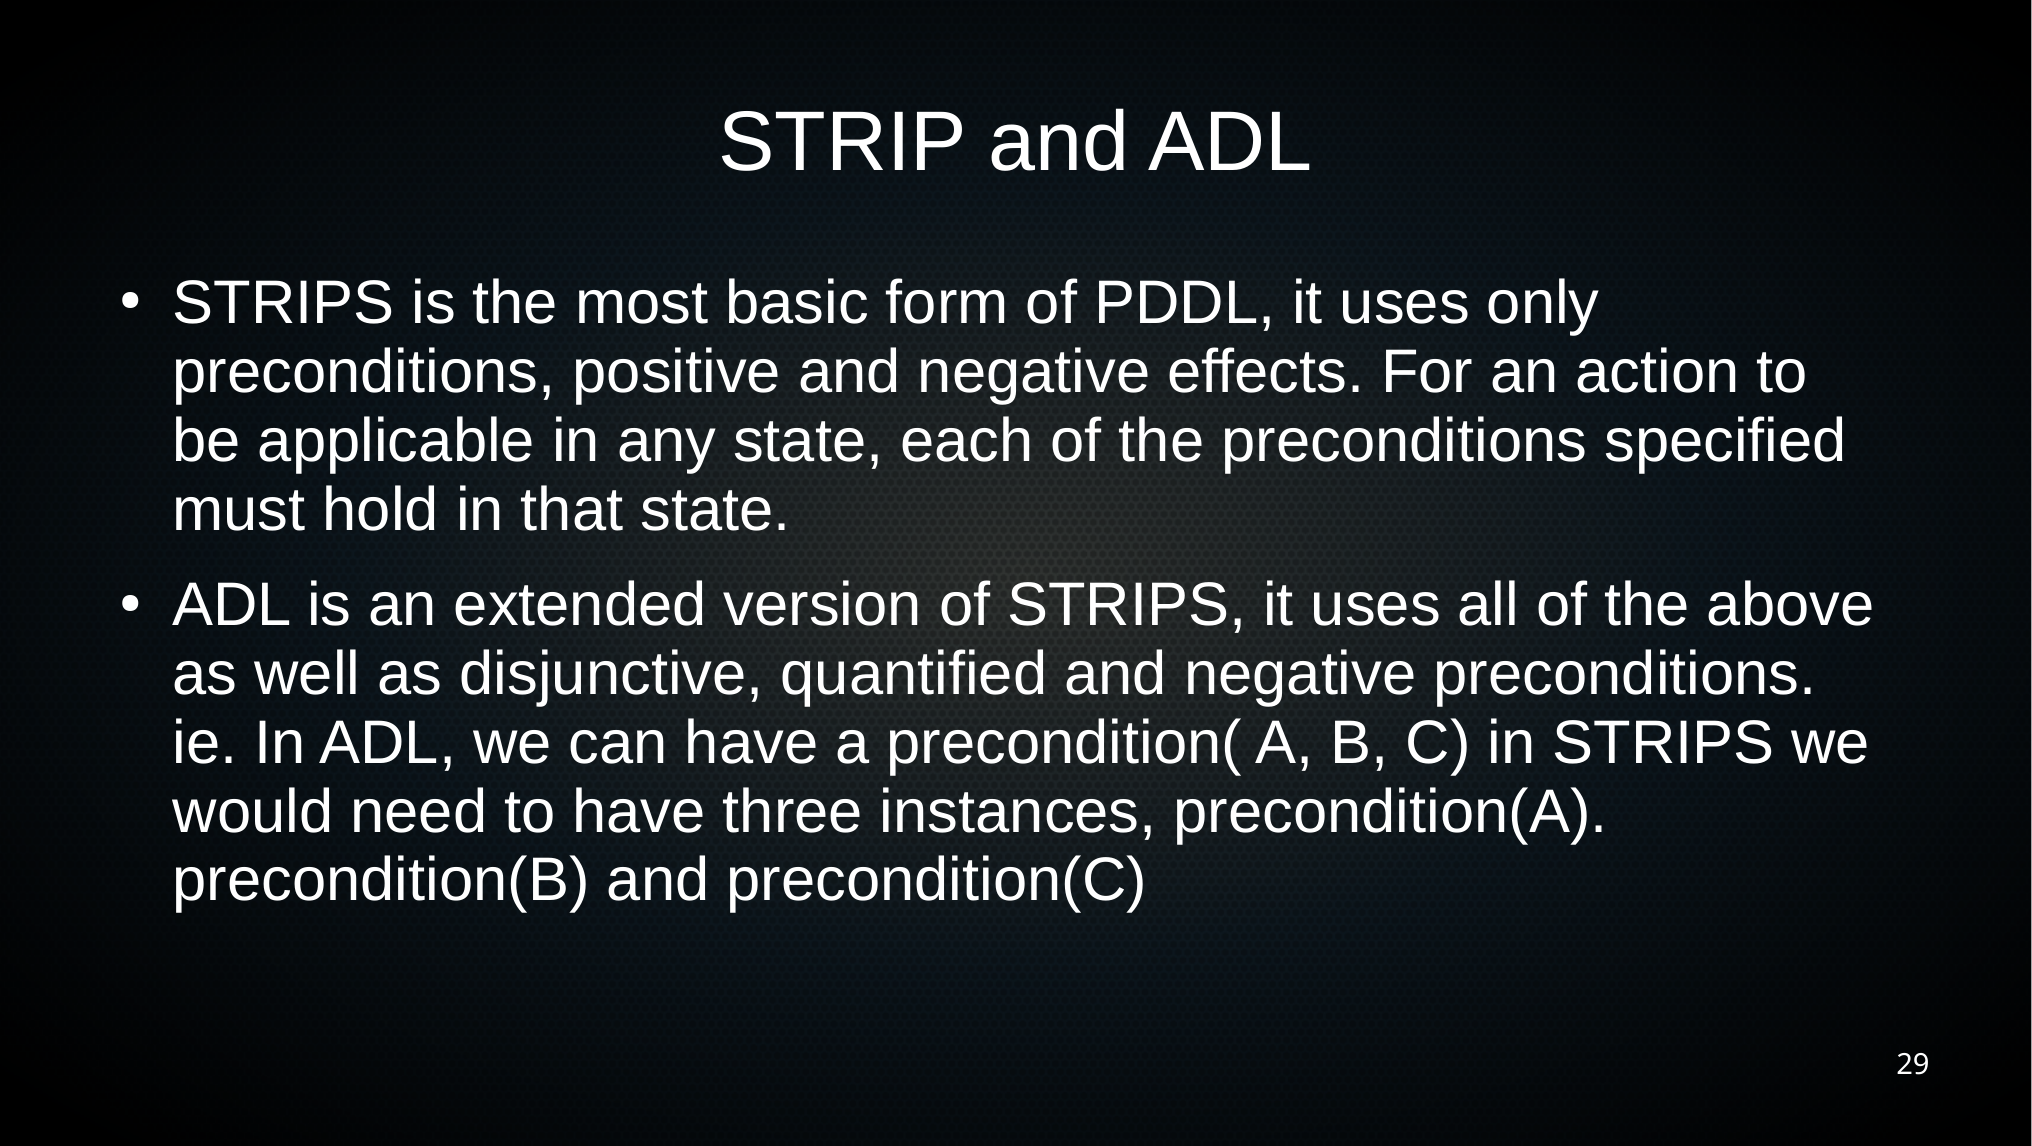

# STRIP and ADL
STRIPS is the most basic form of PDDL, it uses only preconditions, positive and negative effects. For an action to be applicable in any state, each of the preconditions specified must hold in that state.
ADL is an extended version of STRIPS, it uses all of the above as well as disjunctive, quantified and negative preconditions. ie. In ADL, we can have a precondition( A, B, C) in STRIPS we would need to have three instances, precondition(A). precondition(B) and precondition(C)
29